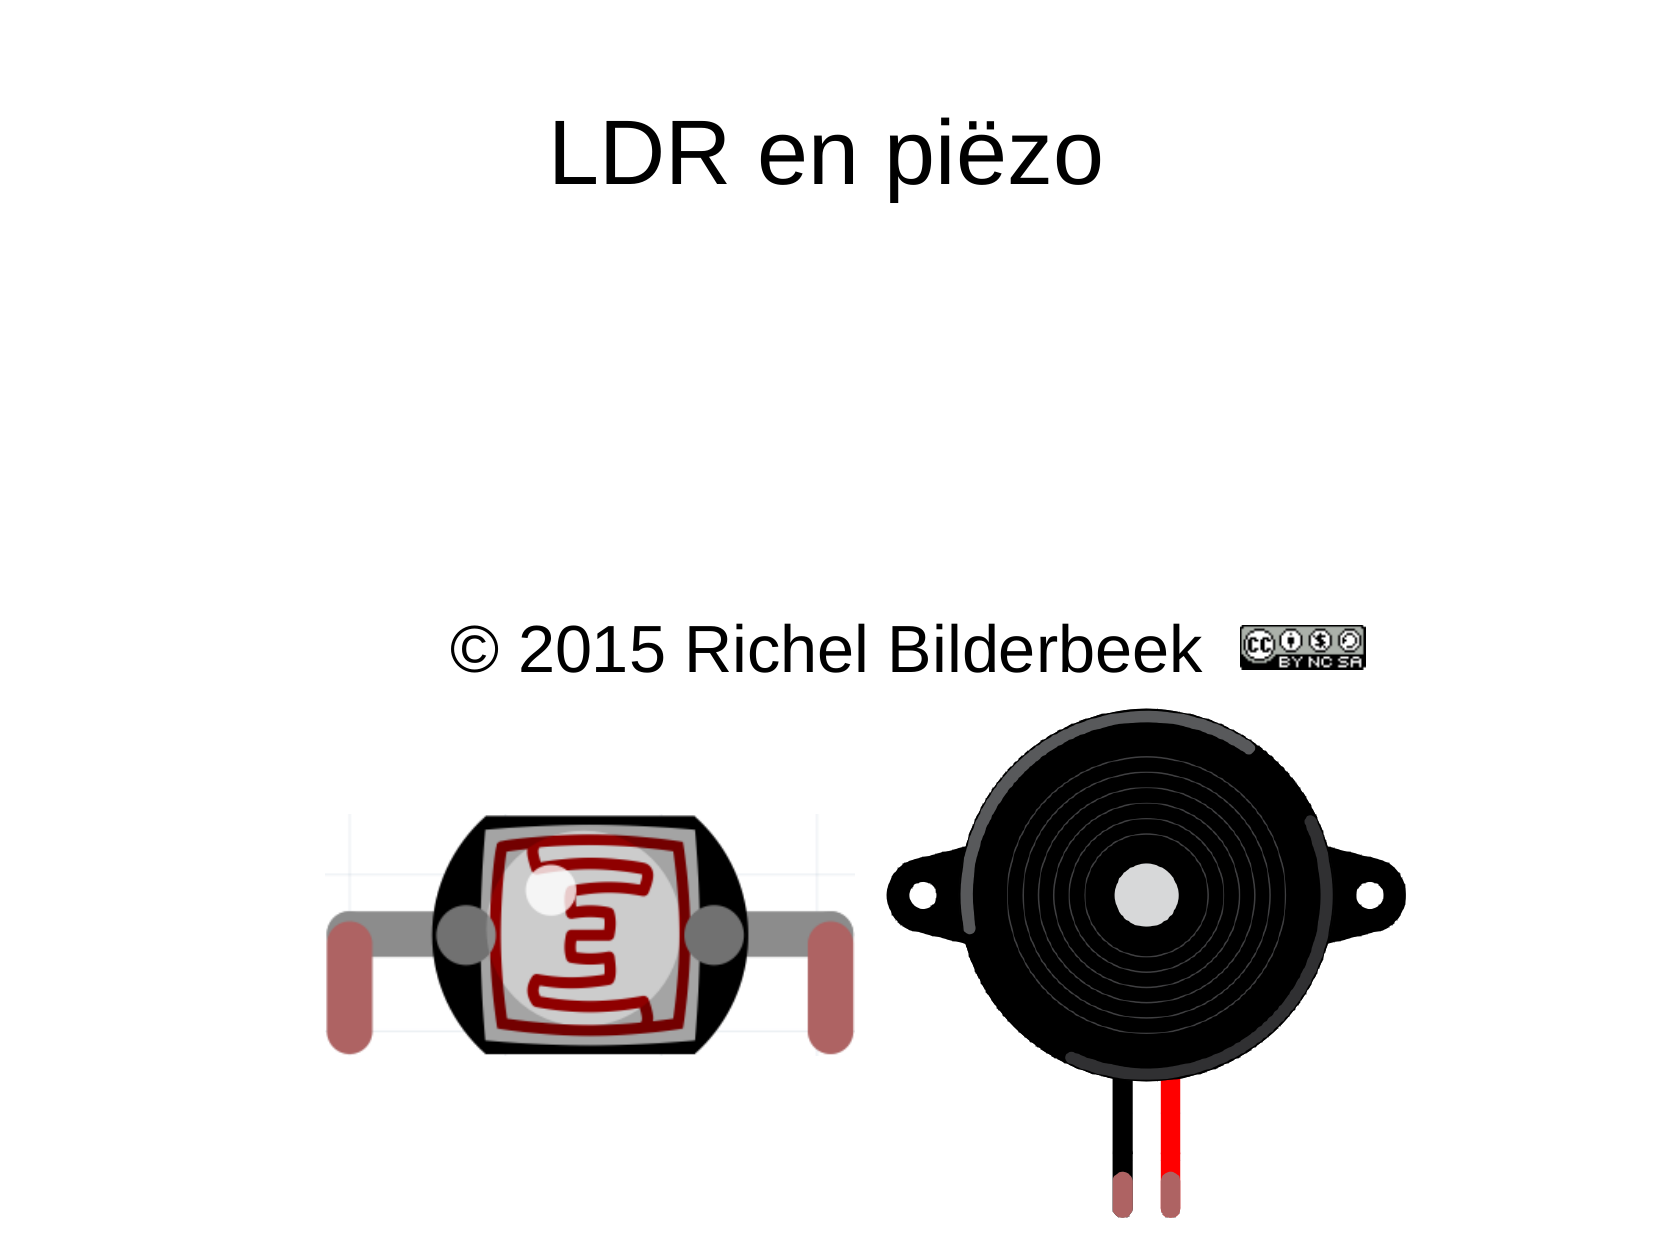

# LDR en piëzo
© 2015 Richel Bilderbeek